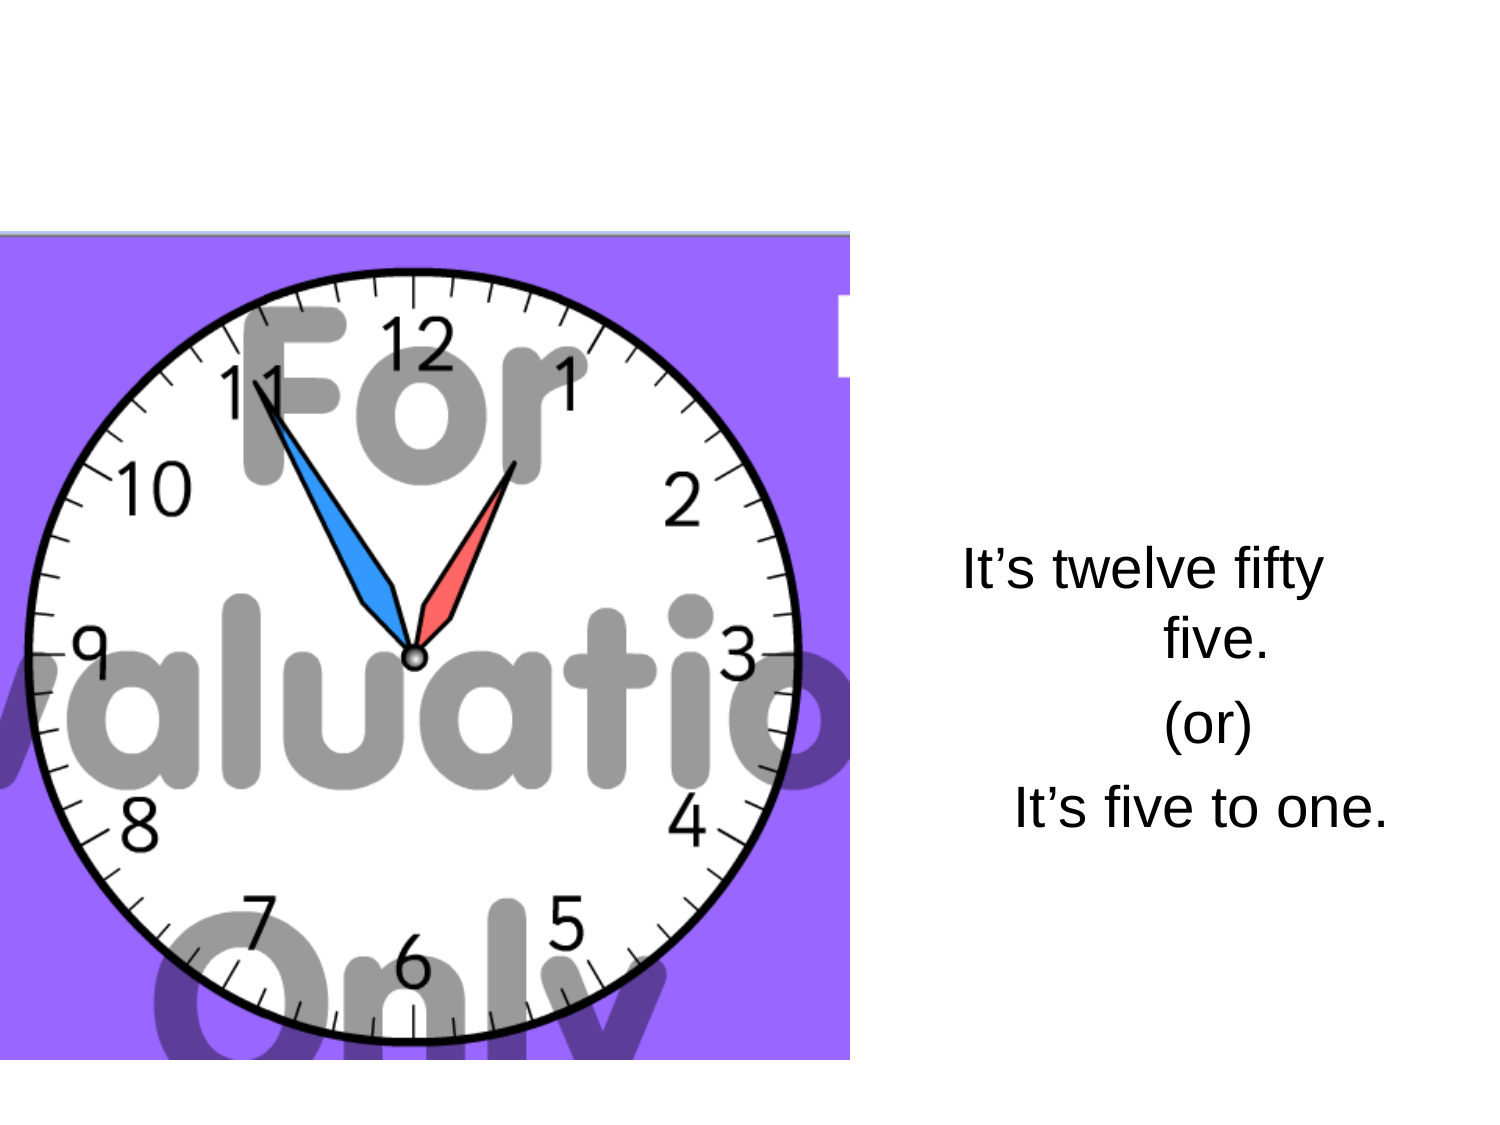

# It’s twelve fifty		five.
			(or)
		It’s five to one.